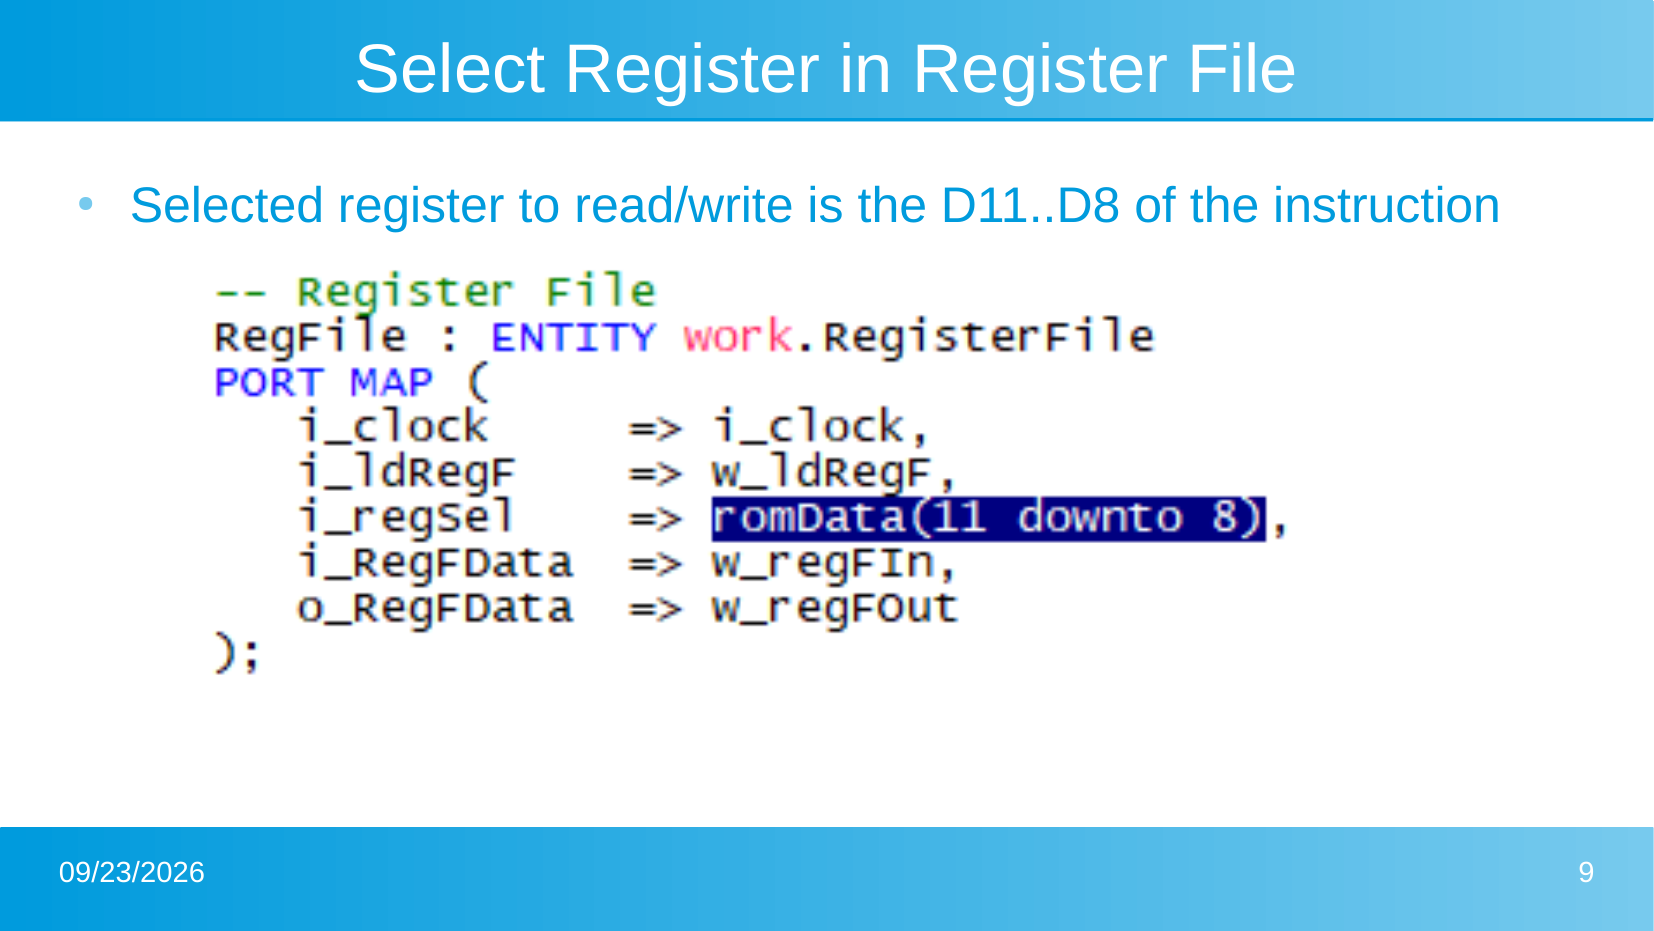

# Select Register in Register File
Selected register to read/write is the D11..D8 of the instruction
9